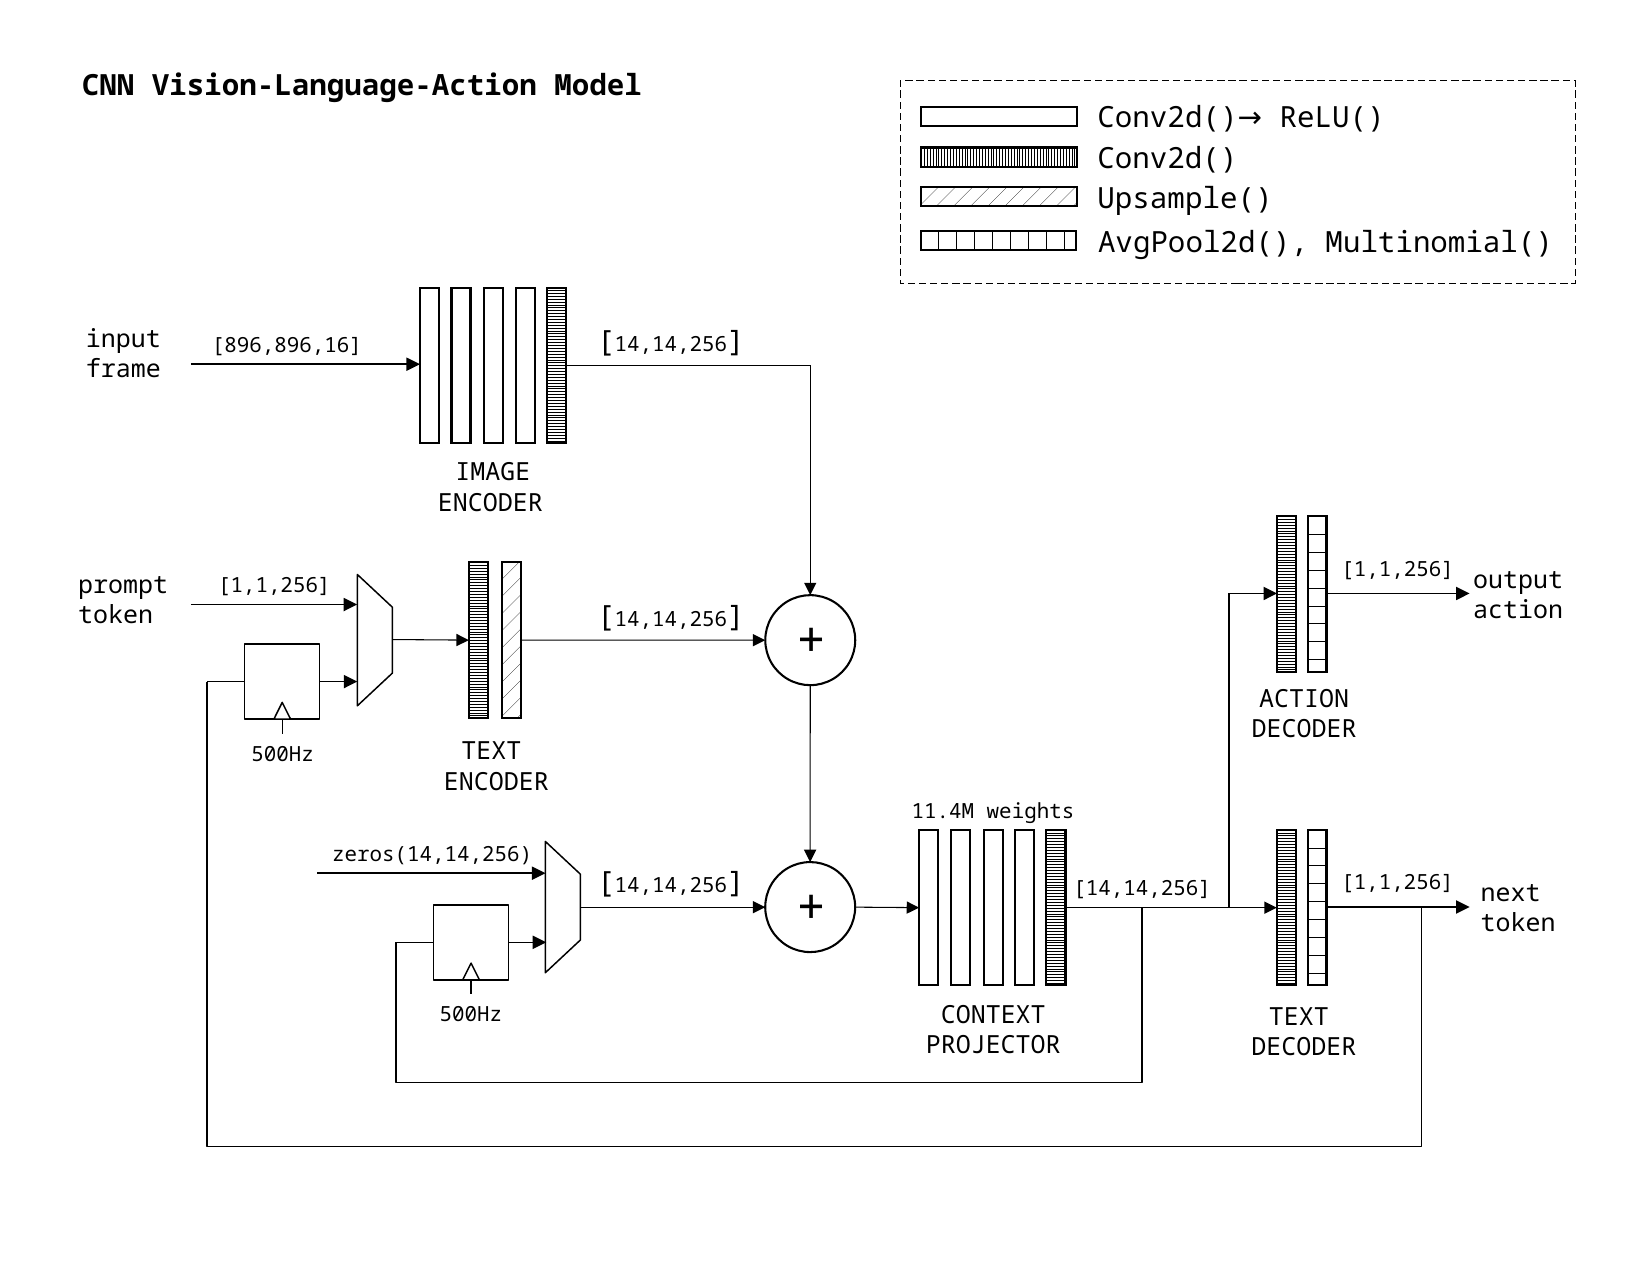

CNN Vision-Language-Action Model
Conv2d()→ ReLU()
Conv2d()
Upsample()
AvgPool2d(), Multinomial()
[14,14,256]
input
frame
[896,896,16]
 IMAGE
ENCODER
[1,1,256]
output
action
prompt
token
[1,1,256]
[14,14,256]
+
ACTION
DECODER
 TEXT
ENCODER
500Hz
11.4M weights
zeros(14,14,256)
[14,14,256]
[1,1,256]
+
[14,14,256]
next
token
 TEXT
DECODER
CONTEXT
PROJECTOR
500Hz